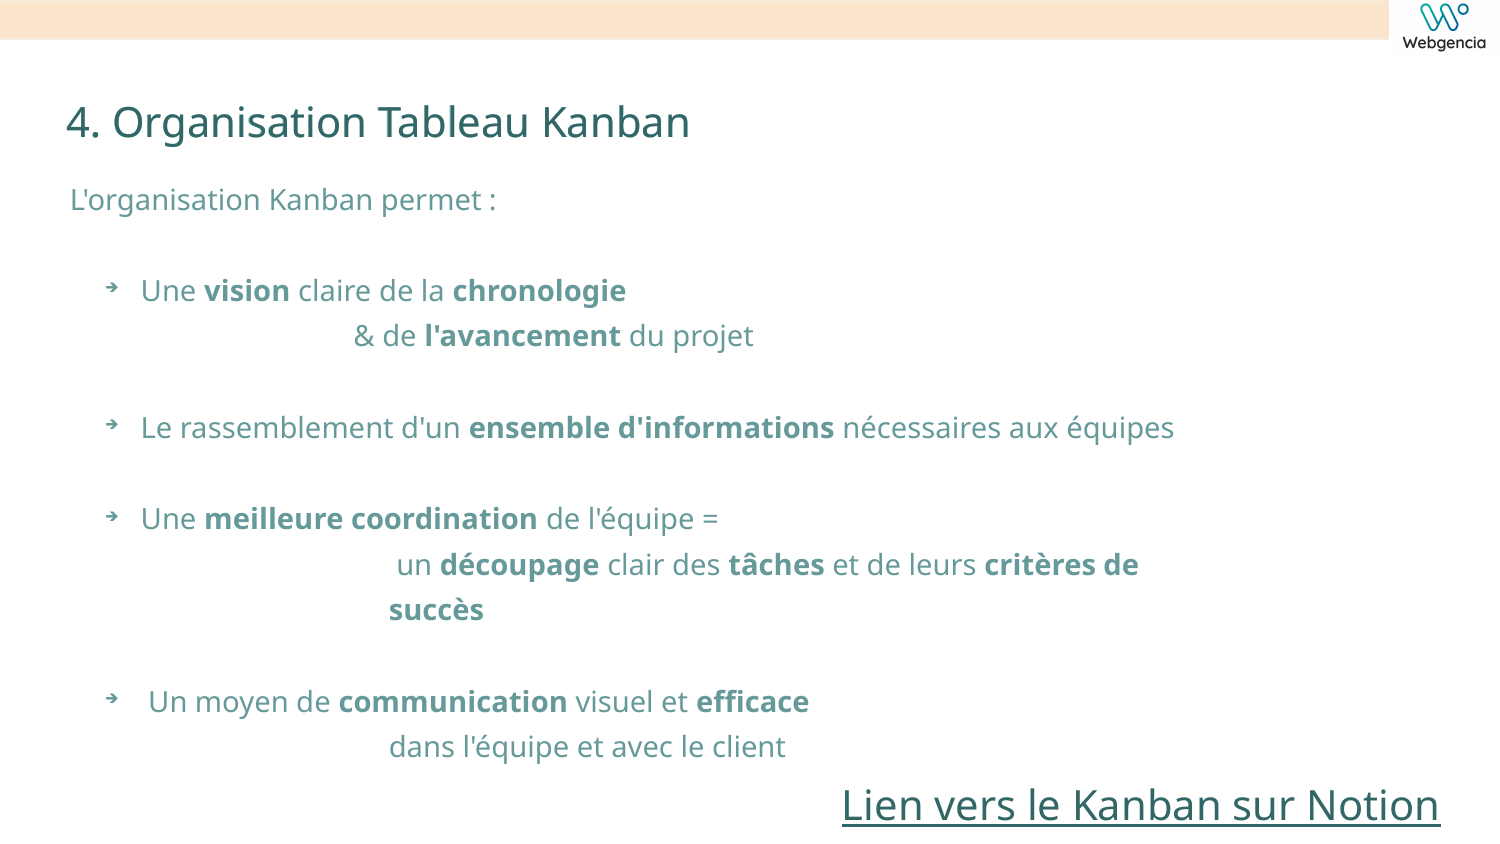

# 4. Organisation Tableau Kanban
4. Organisation Tableau Kanban
4. Organisation Tableau Kanban
L'organisation Kanban permet :
Une vision claire de la chronologie
& de l'avancement du projet
Le rassemblement d'un ensemble d'informations nécessaires aux équipes
Une meilleure coordination de l'équipe =
 un découpage clair des tâches et de leurs critères de succès
 Un moyen de communication visuel et efficace
dans l'équipe et avec le client
Lien vers le Kanban sur Notion